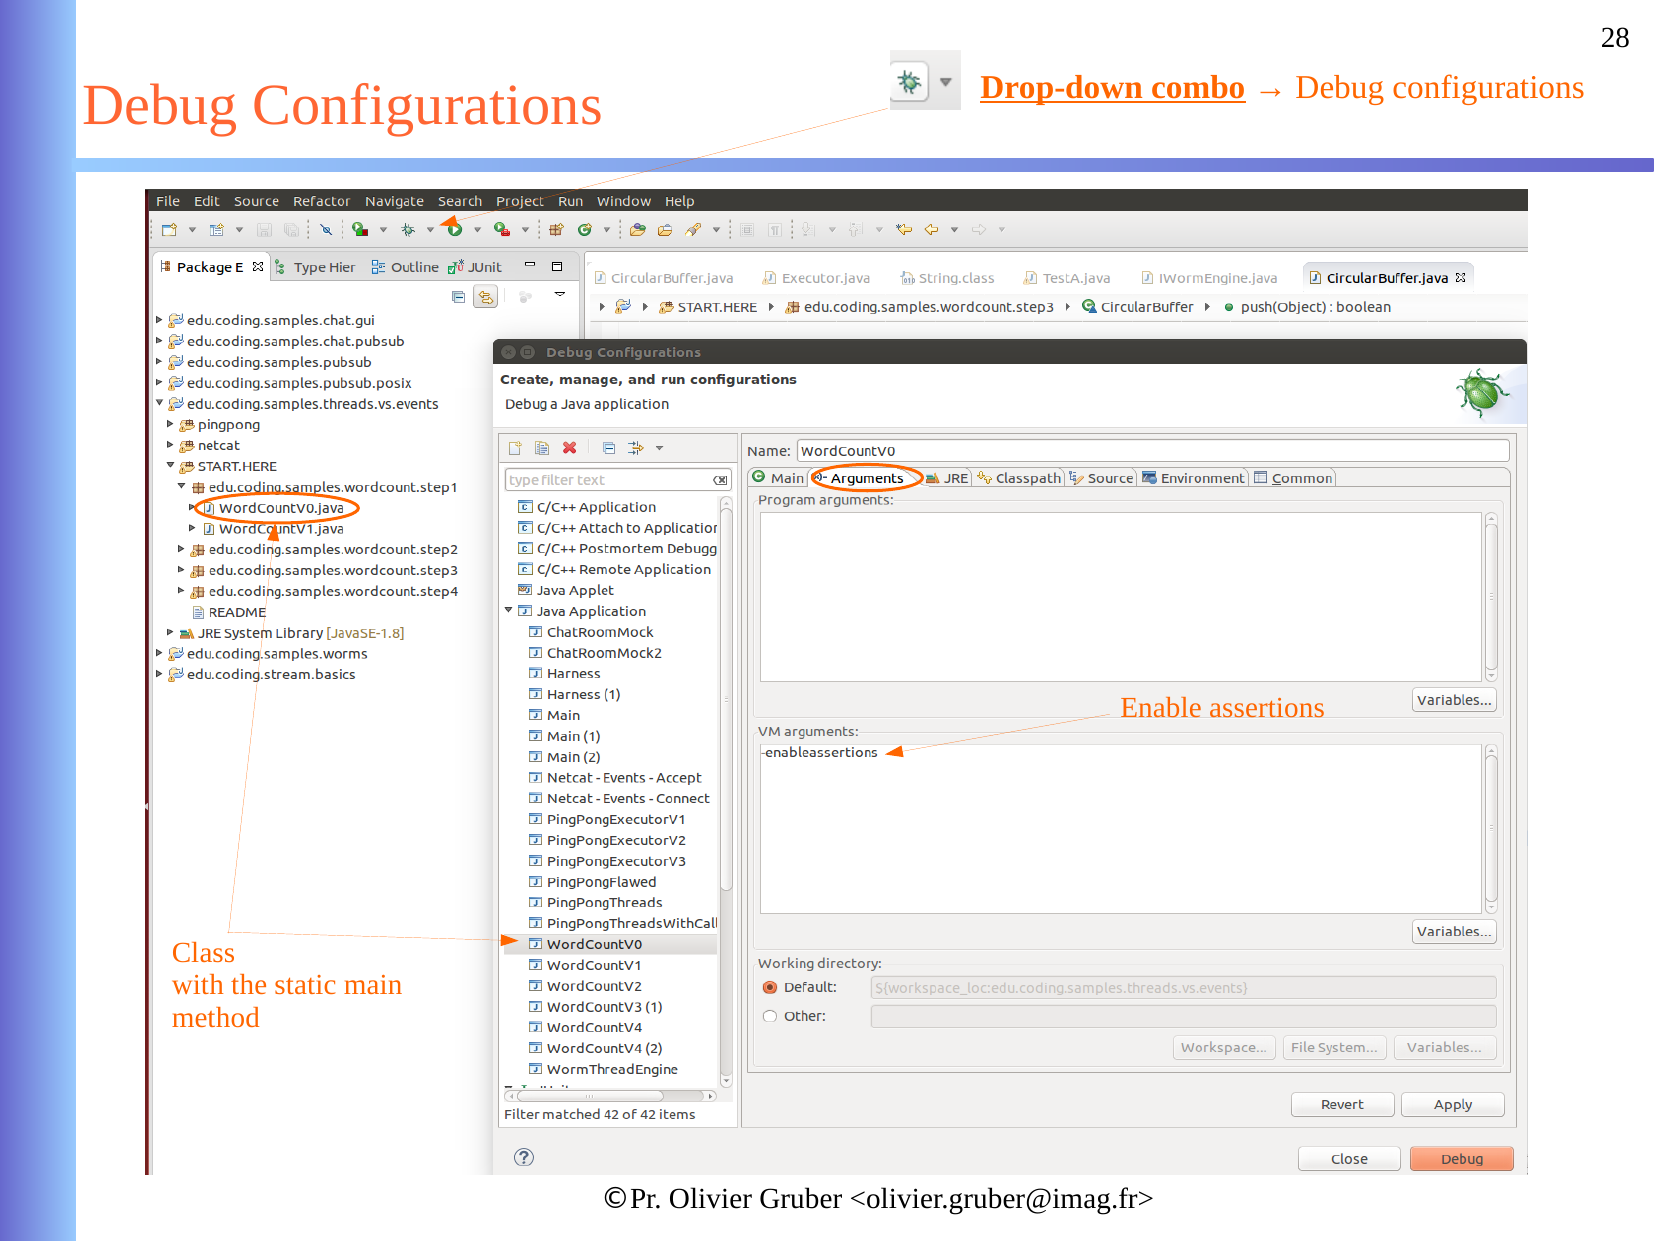

28
# Debug Configurations
Drop-down combo → Debug configurations
Enable assertions
Class
with the static main
method